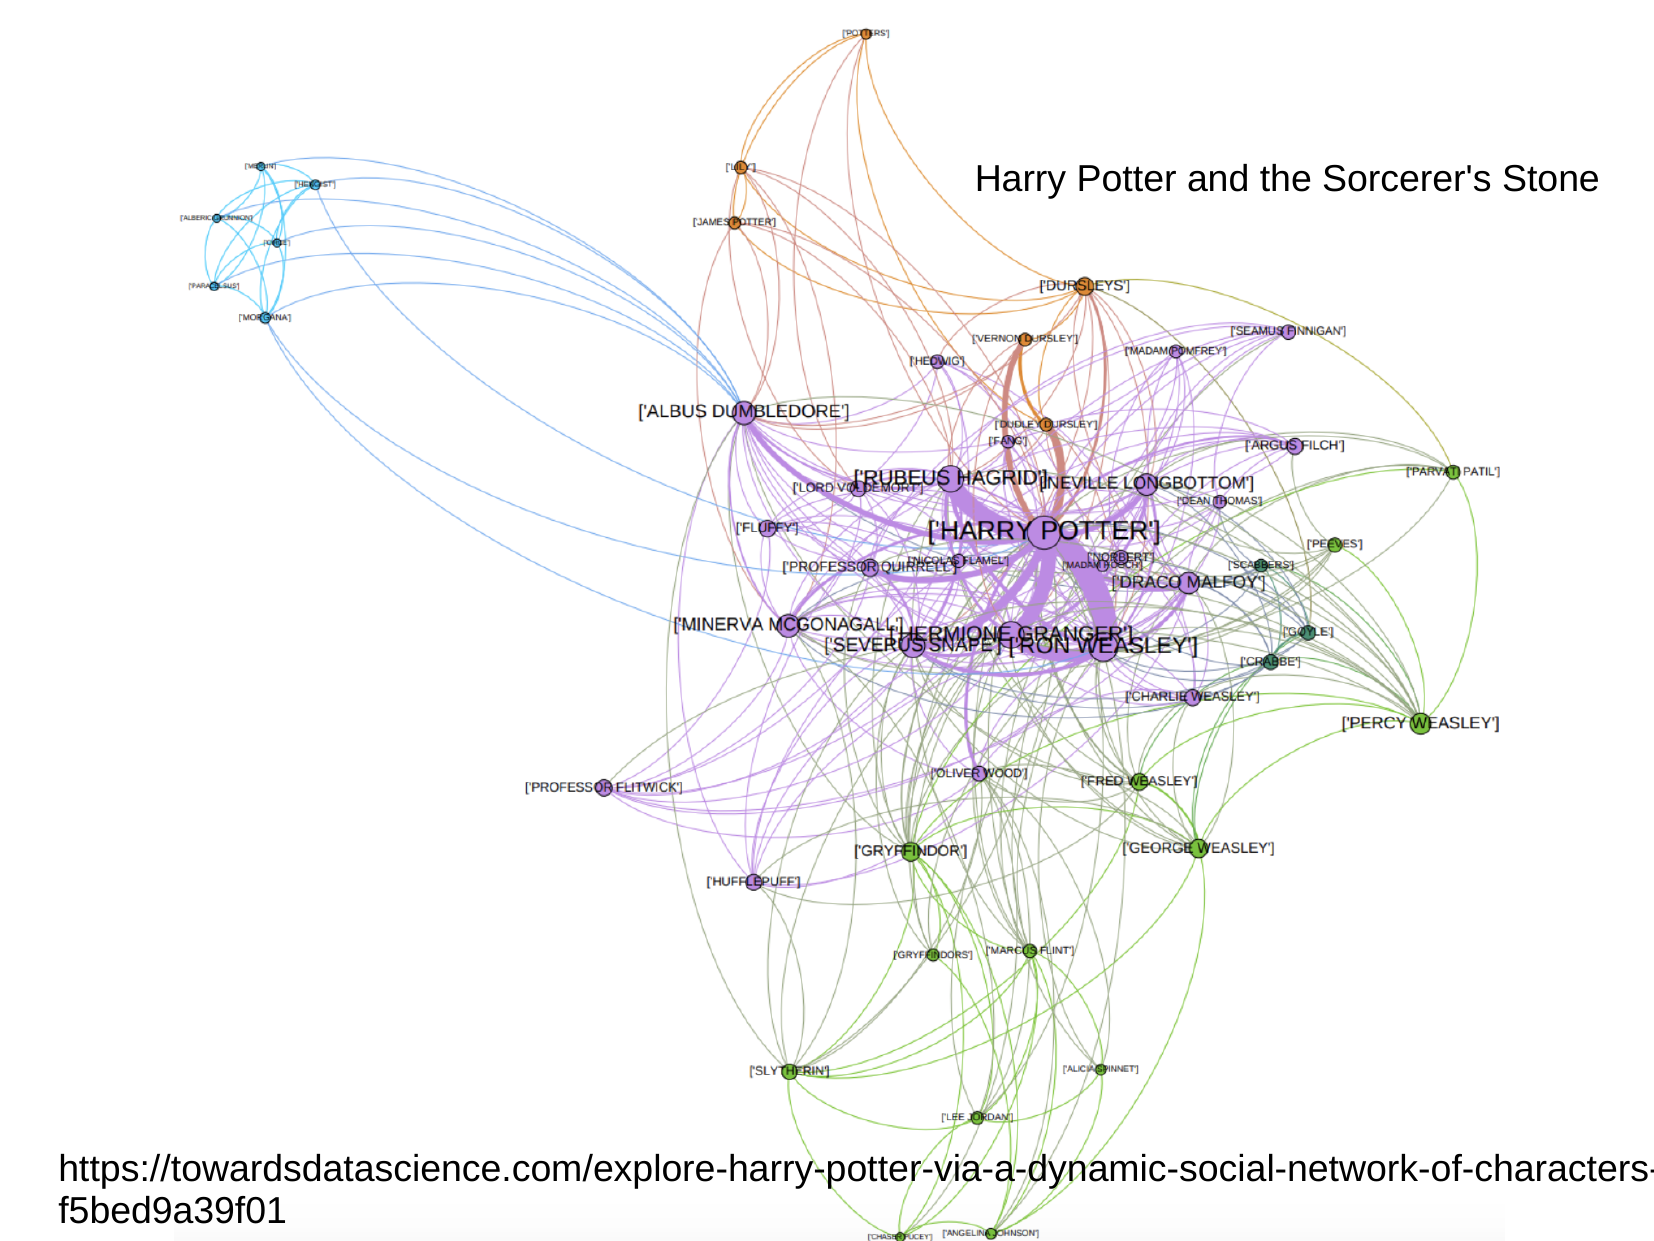

#
Harry Potter and the Sorcerer's Stone
https://towardsdatascience.com/explore-harry-potter-via-a-dynamic-social-network-of-characters-f5bed9a39f01